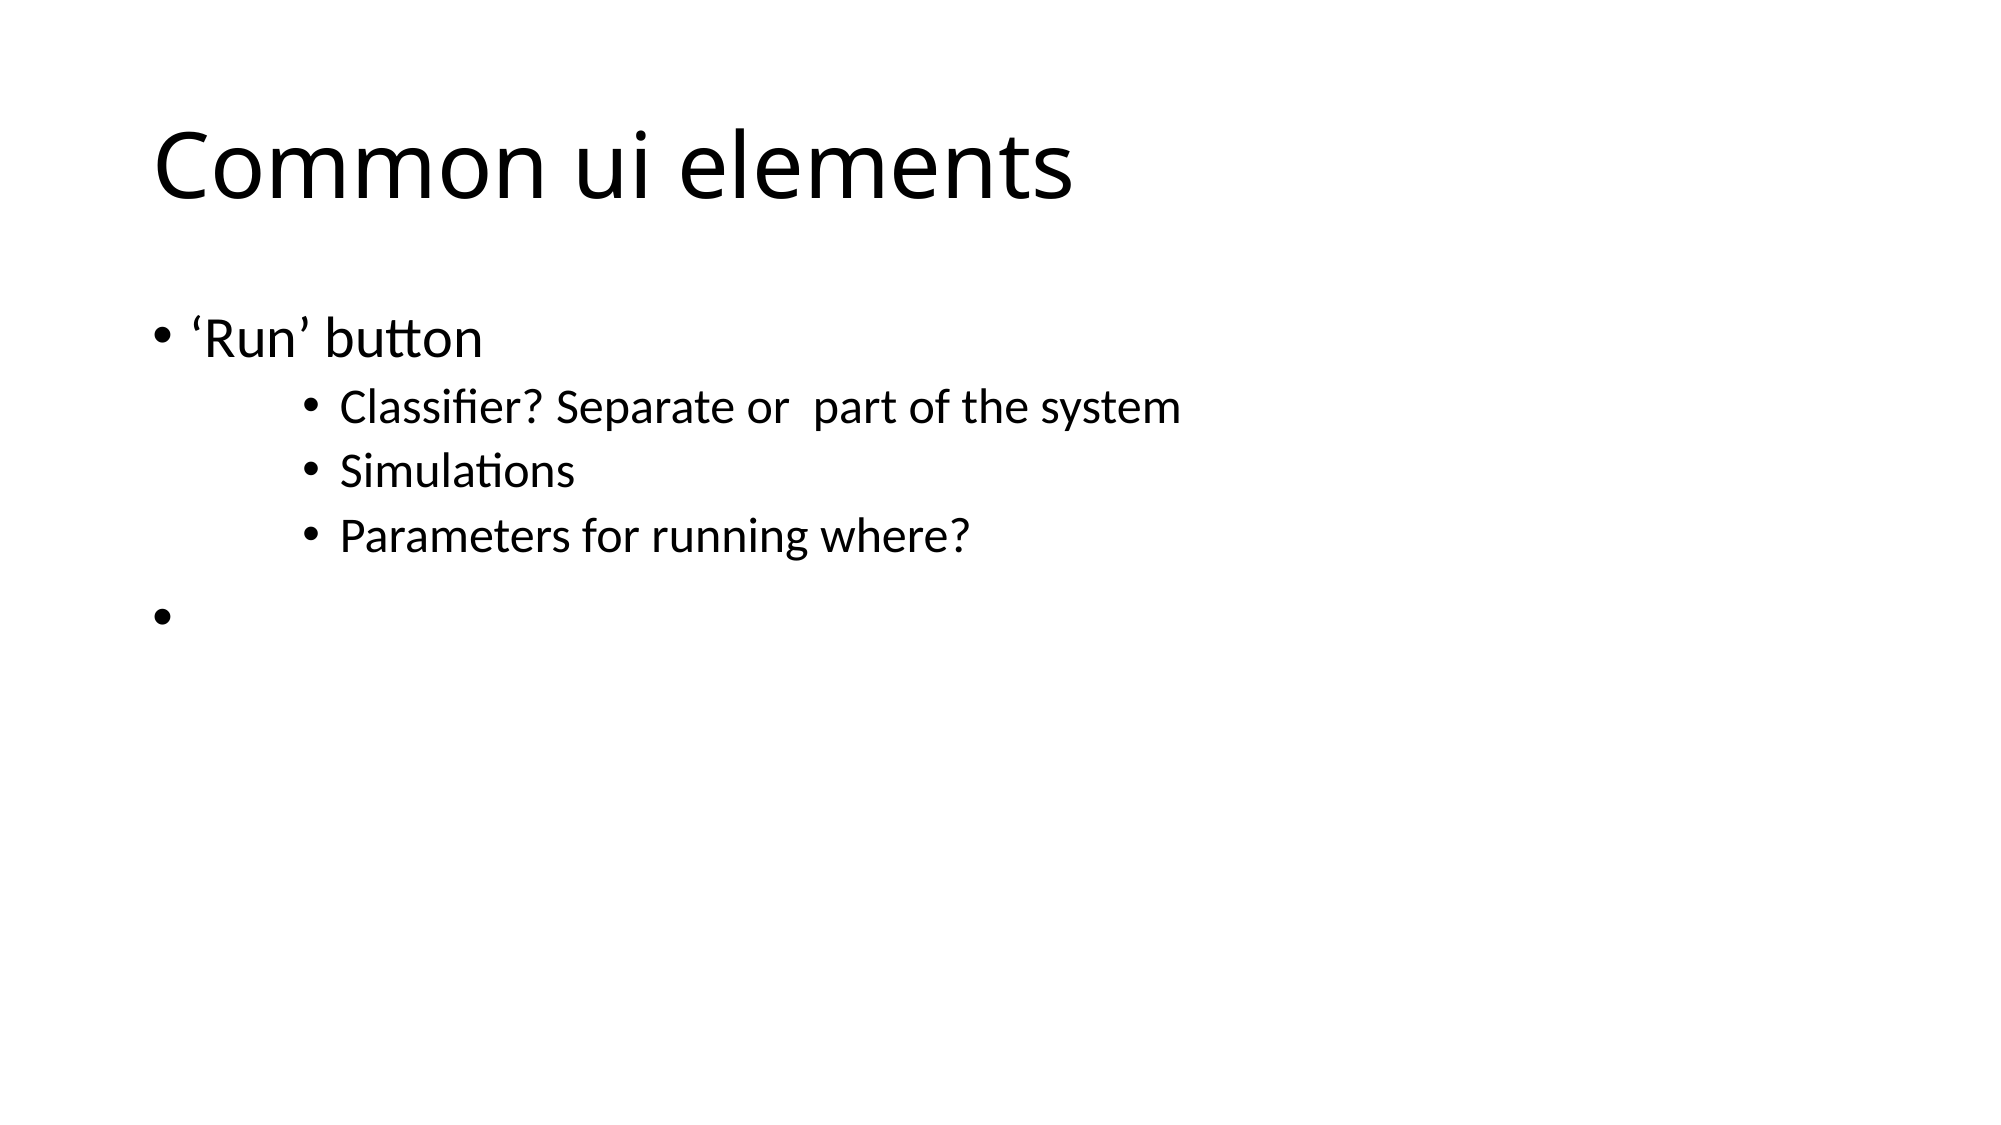

# Common ui elements
‘Run’ button
Classifier? Separate or part of the system
Simulations
Parameters for running where?